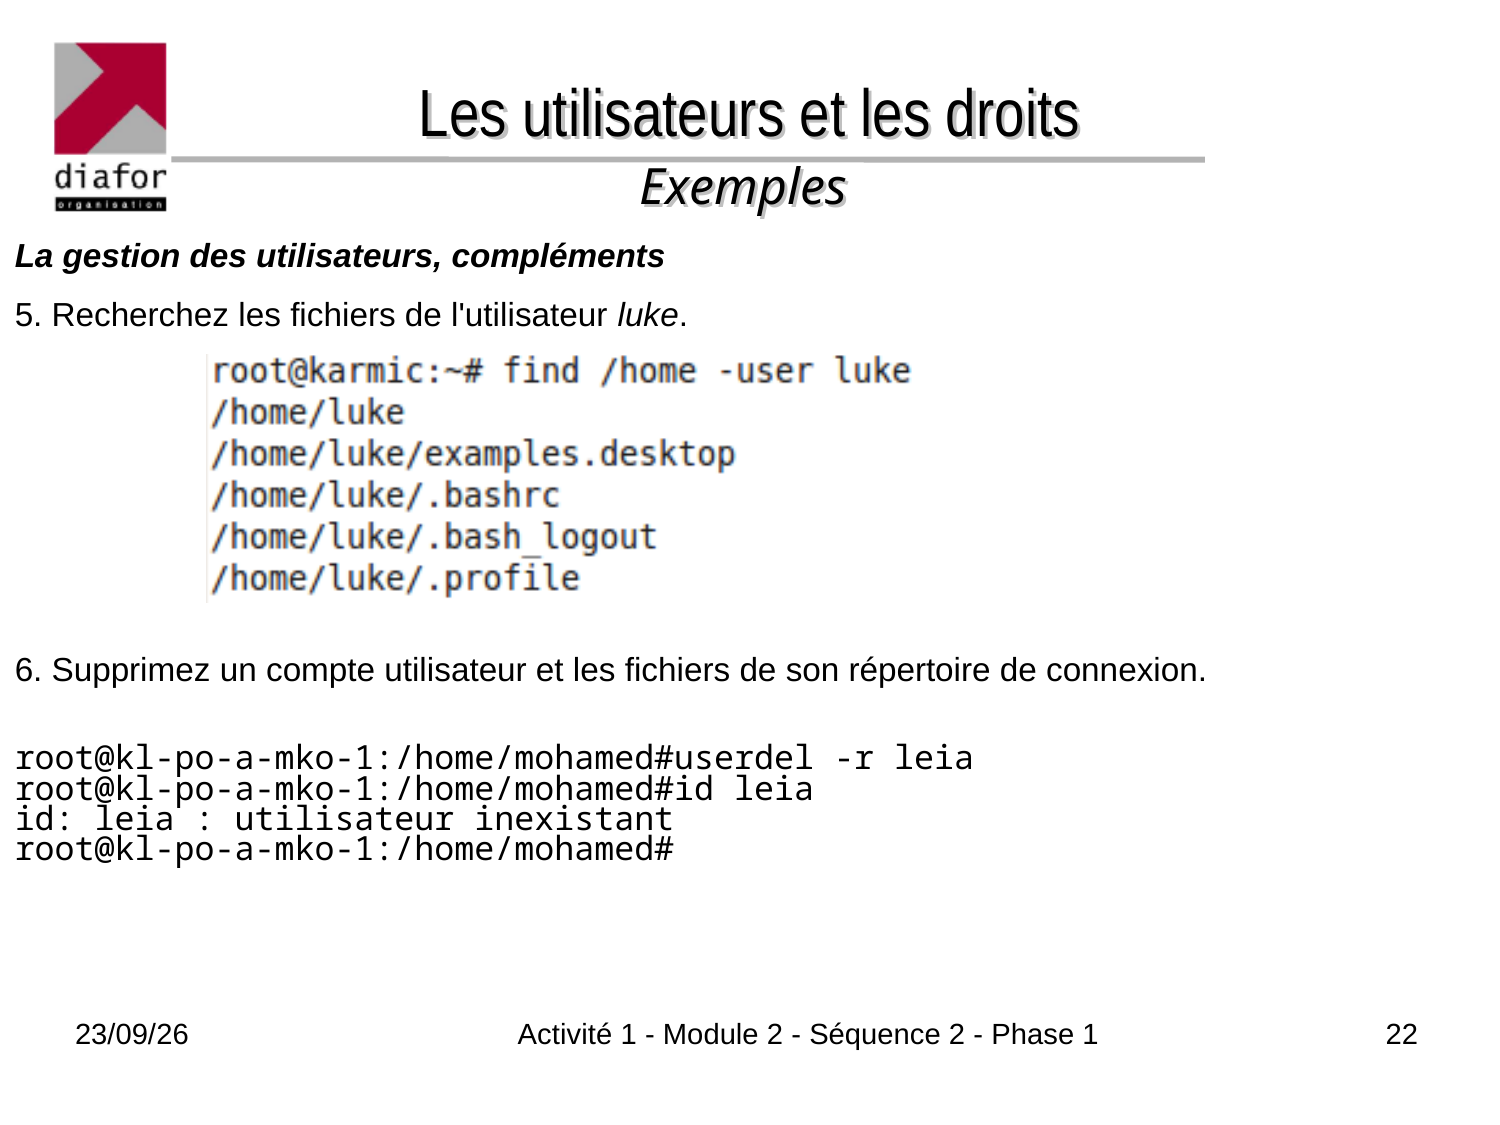

# Les utilisateurs et les droits Exemples
La gestion des utilisateurs, compléments
5. Recherchez les fichiers de l'utilisateur luke.
6. Supprimez un compte utilisateur et les fichiers de son répertoire de connexion.
root@kl-po-a-mko-1:/home/mohamed#userdel -r leia
root@kl-po-a-mko-1:/home/mohamed#id leia
id: leia : utilisateur inexistant
root@kl-po-a-mko-1:/home/mohamed#
Activité 1 - Module 2 - Séquence 2 - Phase 1
22